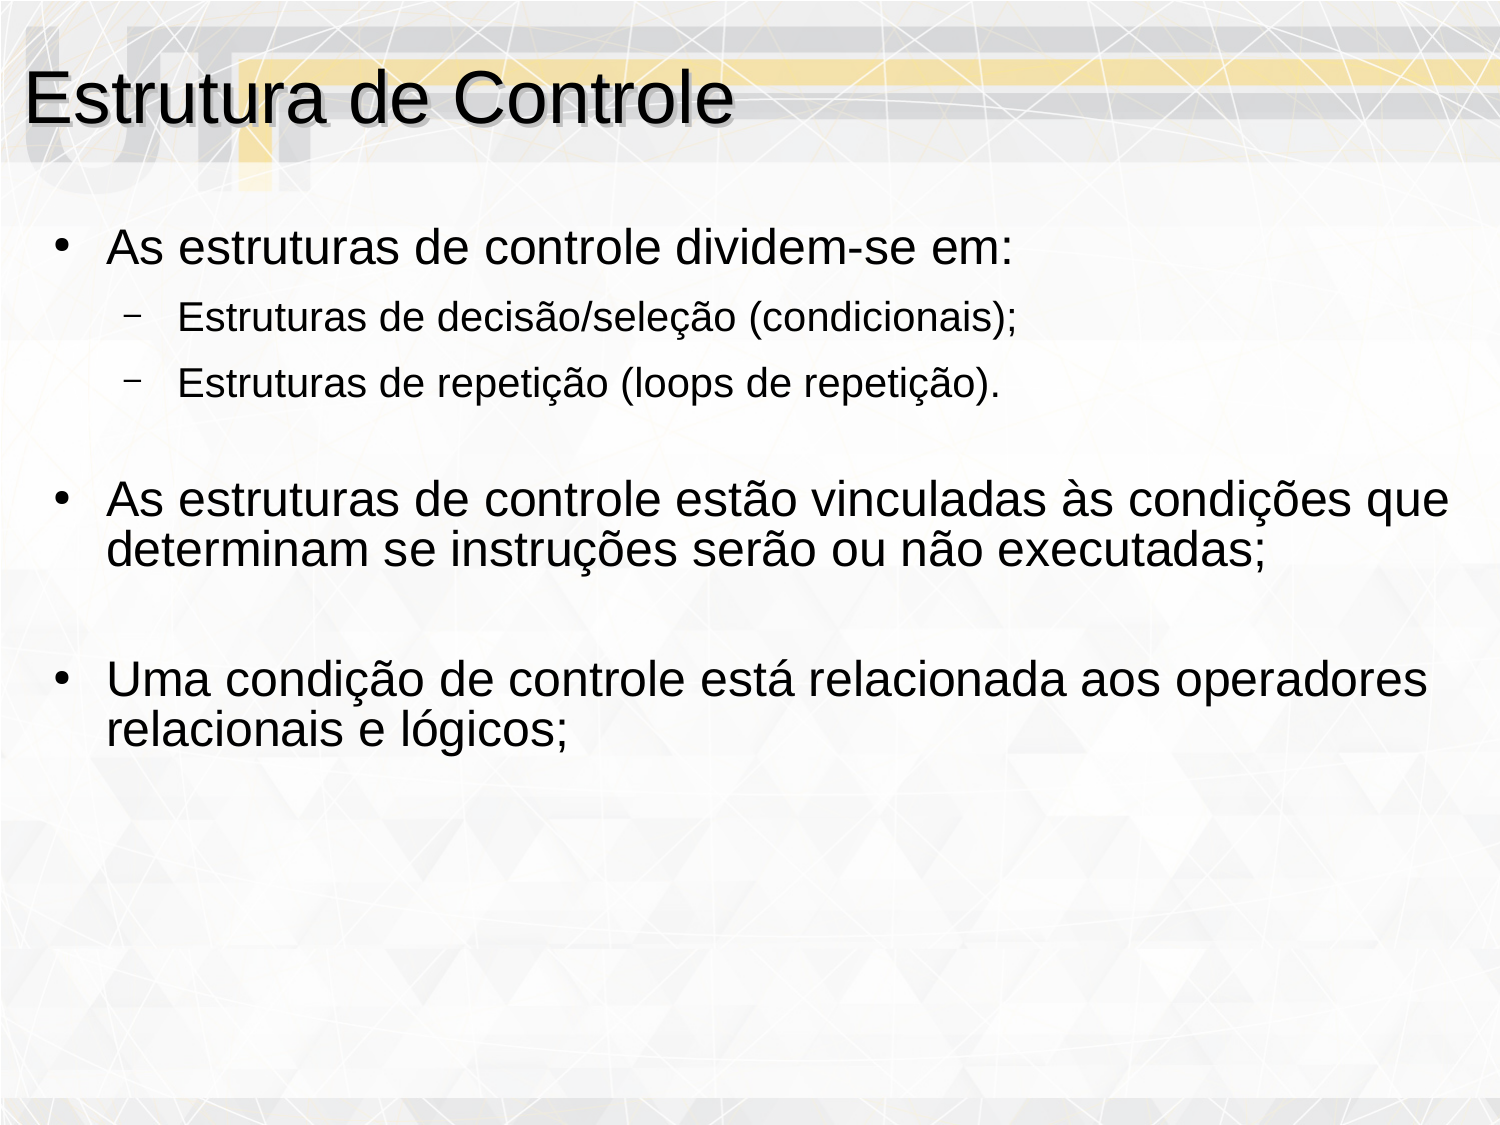

# Estrutura de Controle
As estruturas de controle dividem-se em:
Estruturas de decisão/seleção (condicionais);
Estruturas de repetição (loops de repetição).
As estruturas de controle estão vinculadas às condições que determinam se instruções serão ou não executadas;
Uma condição de controle está relacionada aos operadores relacionais e lógicos;